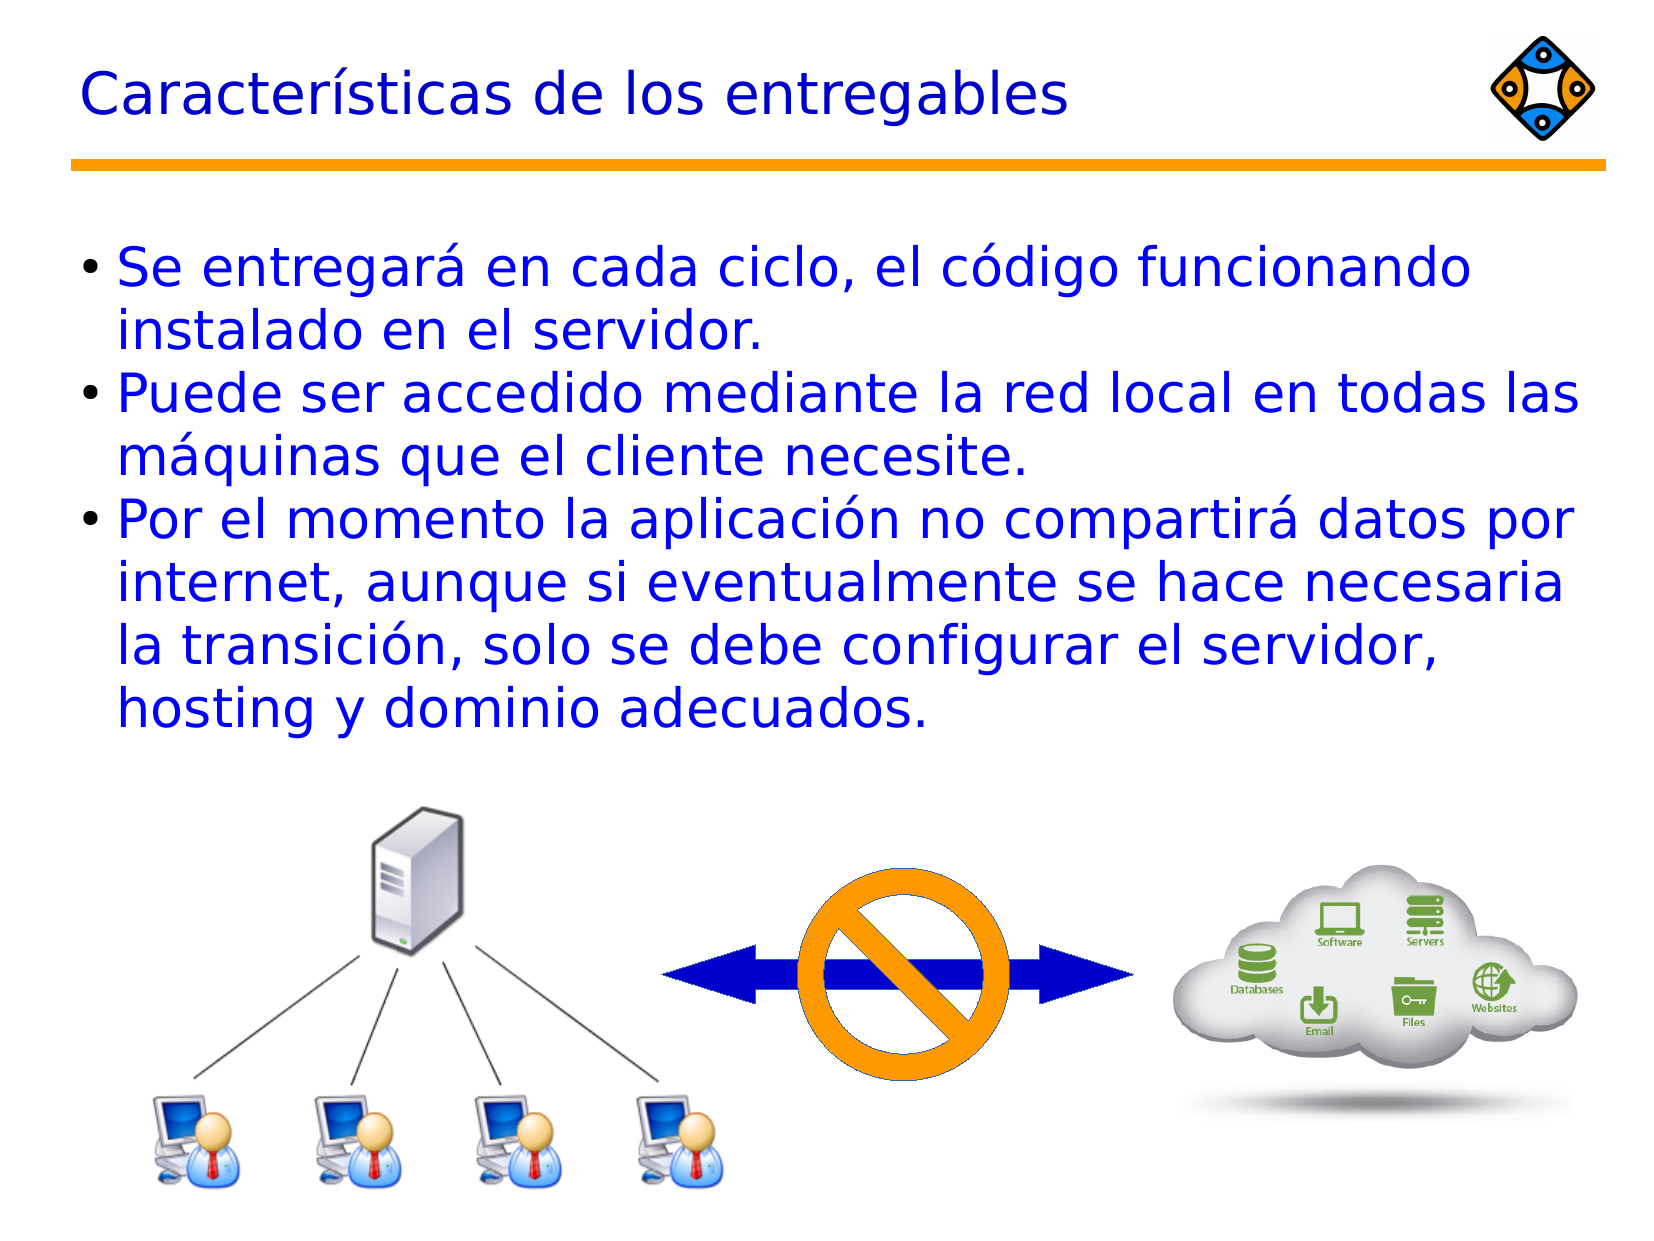

Características de los entregables
Se entregará en cada ciclo, el código funcionando instalado en el servidor.
Puede ser accedido mediante la red local en todas las máquinas que el cliente necesite.
Por el momento la aplicación no compartirá datos por internet, aunque si eventualmente se hace necesaria la transición, solo se debe configurar el servidor, hosting y dominio adecuados.